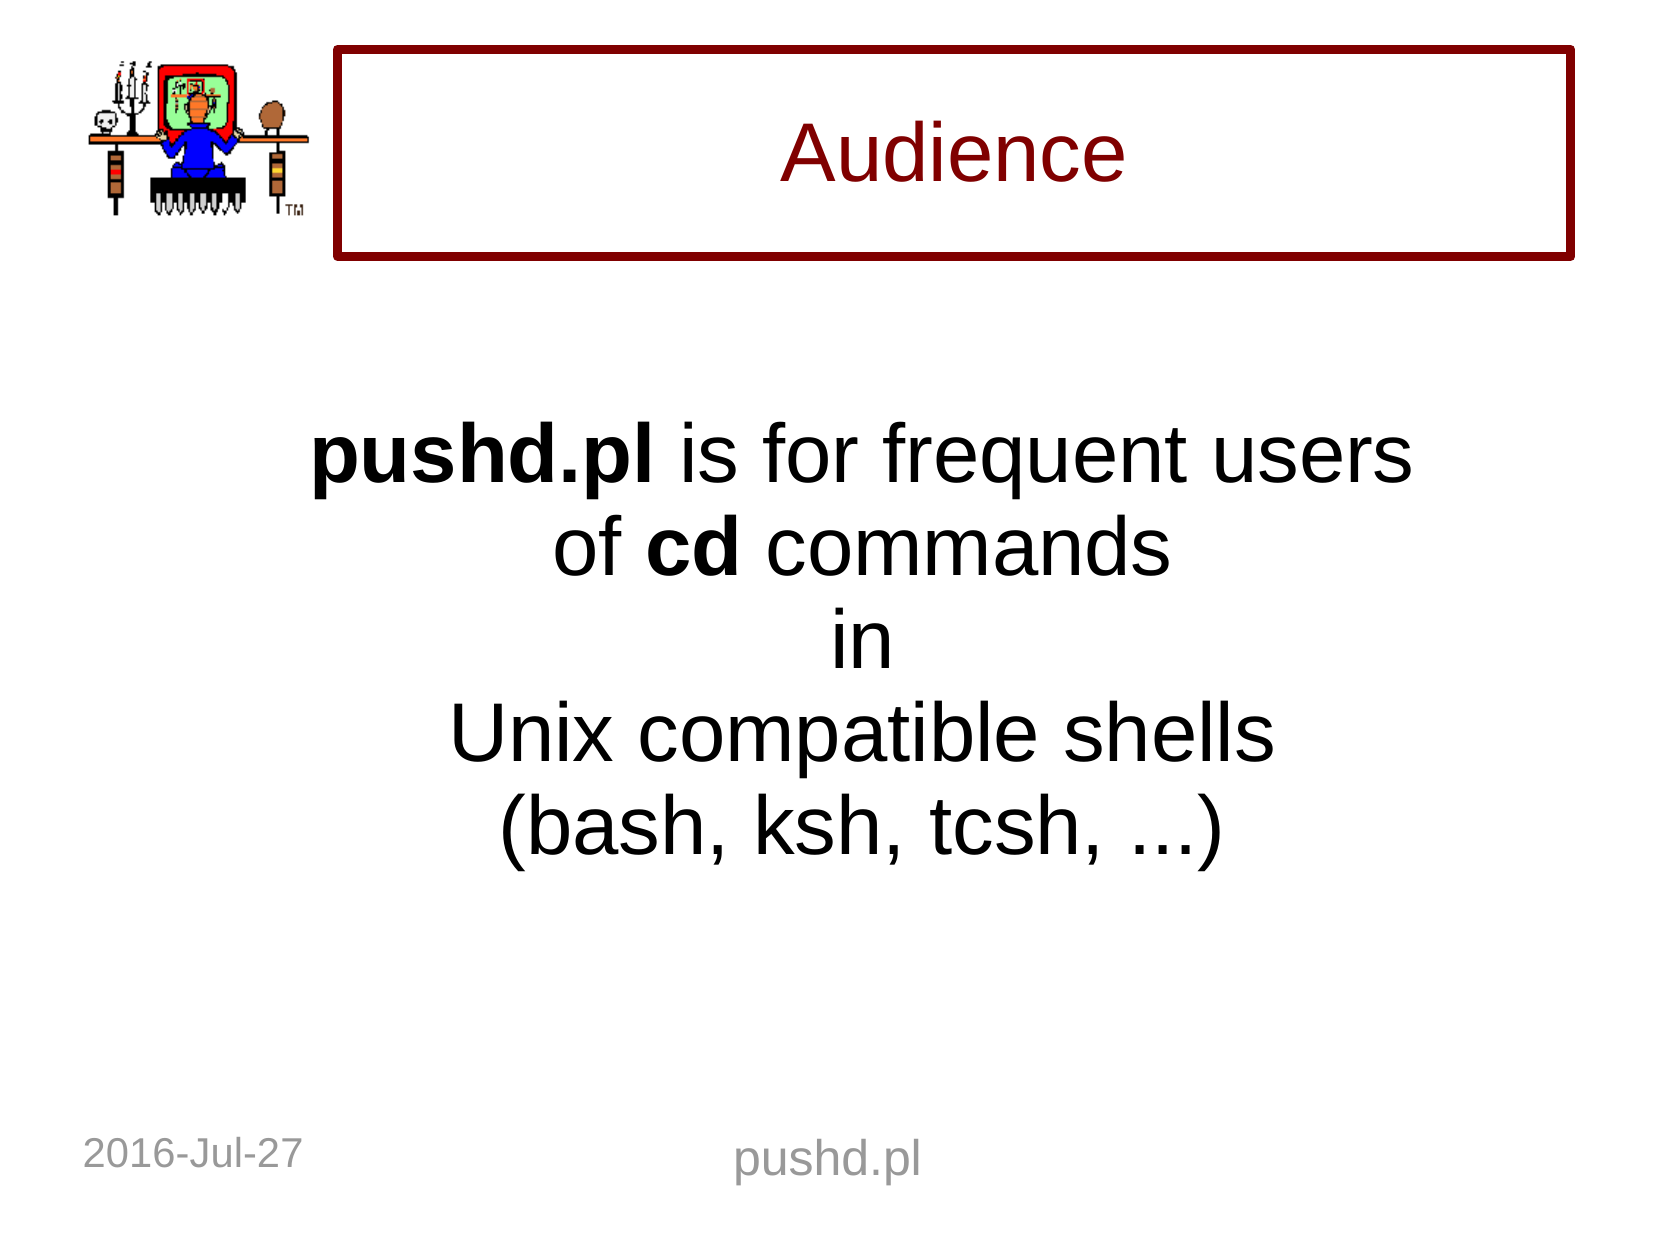

# Audience
pushd.pl is for frequent users
of cd commands
in
Unix compatible shells
(bash, ksh, tcsh, ...)